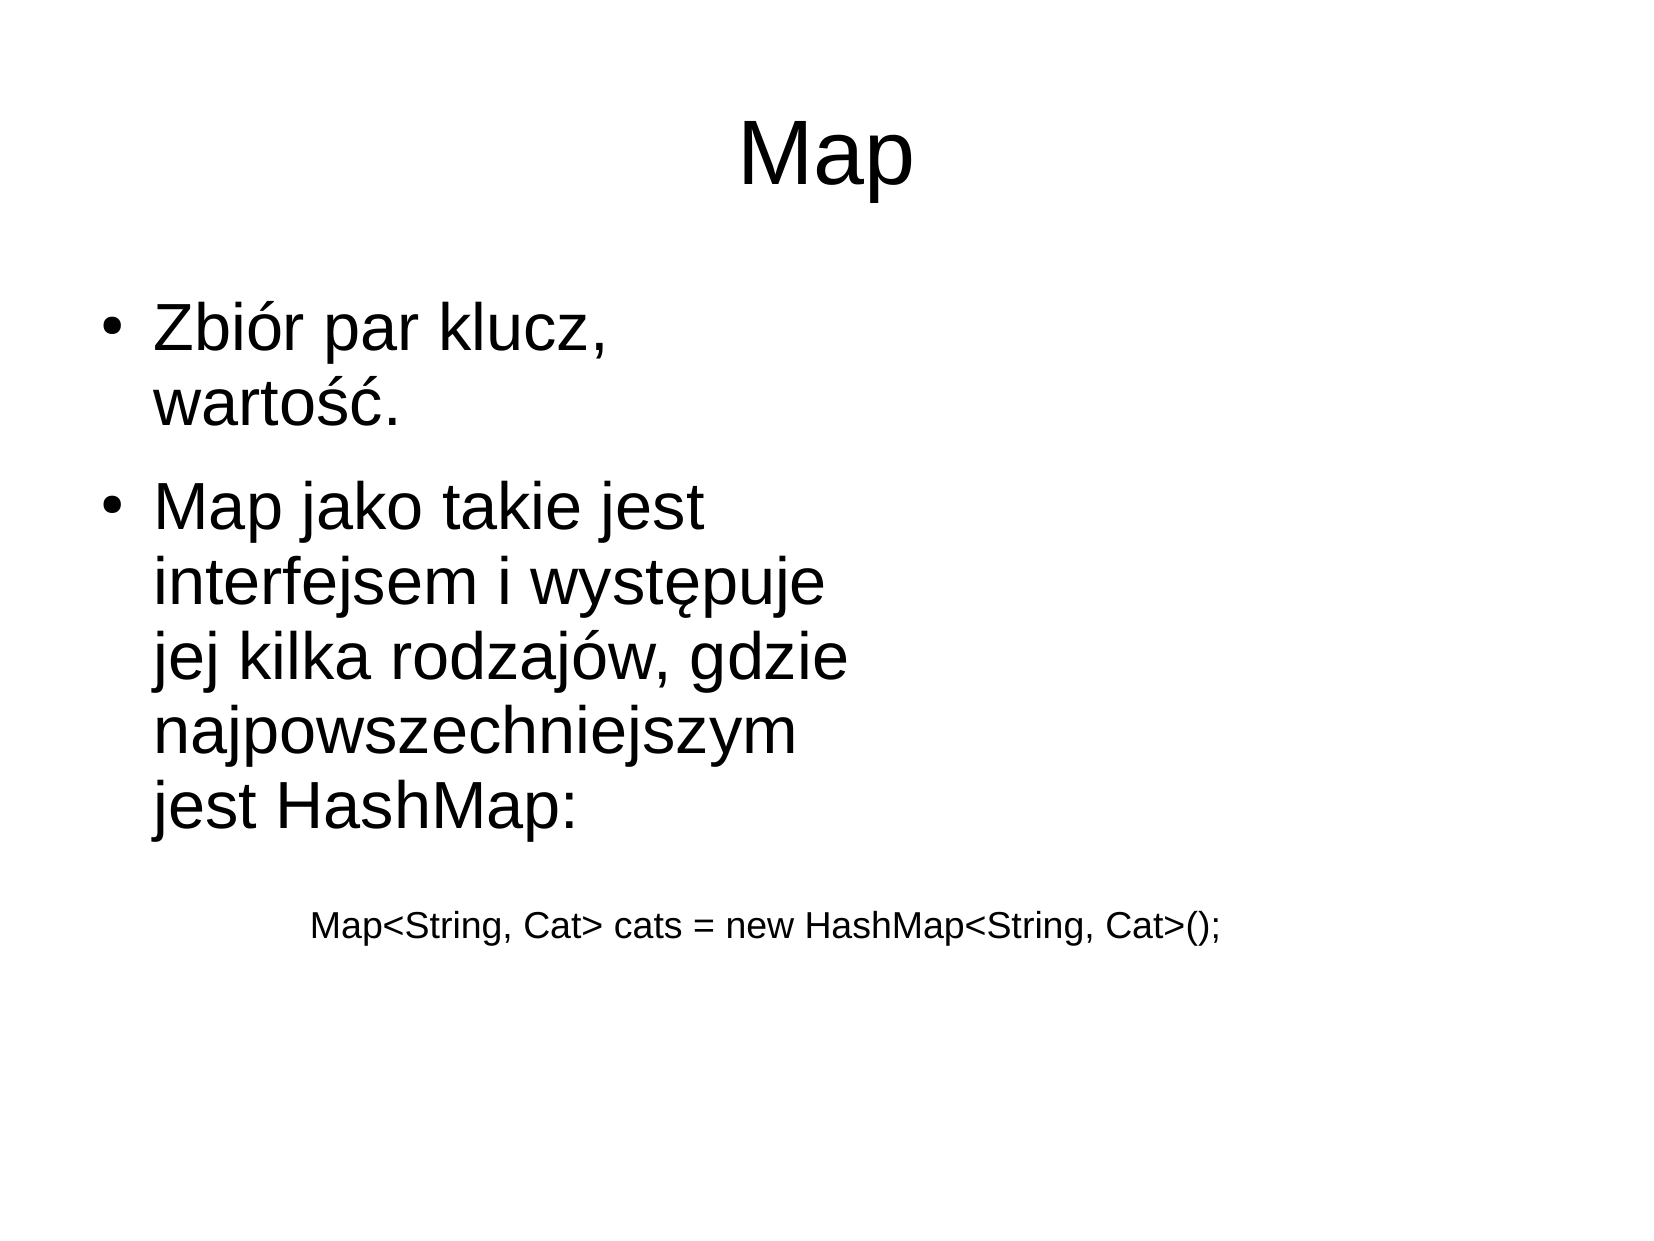

# Map
Zbiór par klucz, wartość.
Map jako takie jest interfejsem i występuje jej kilka rodzajów, gdzie najpowszechniejszym jest HashMap:
Map<String, Cat> cats = new HashMap<String, Cat>();